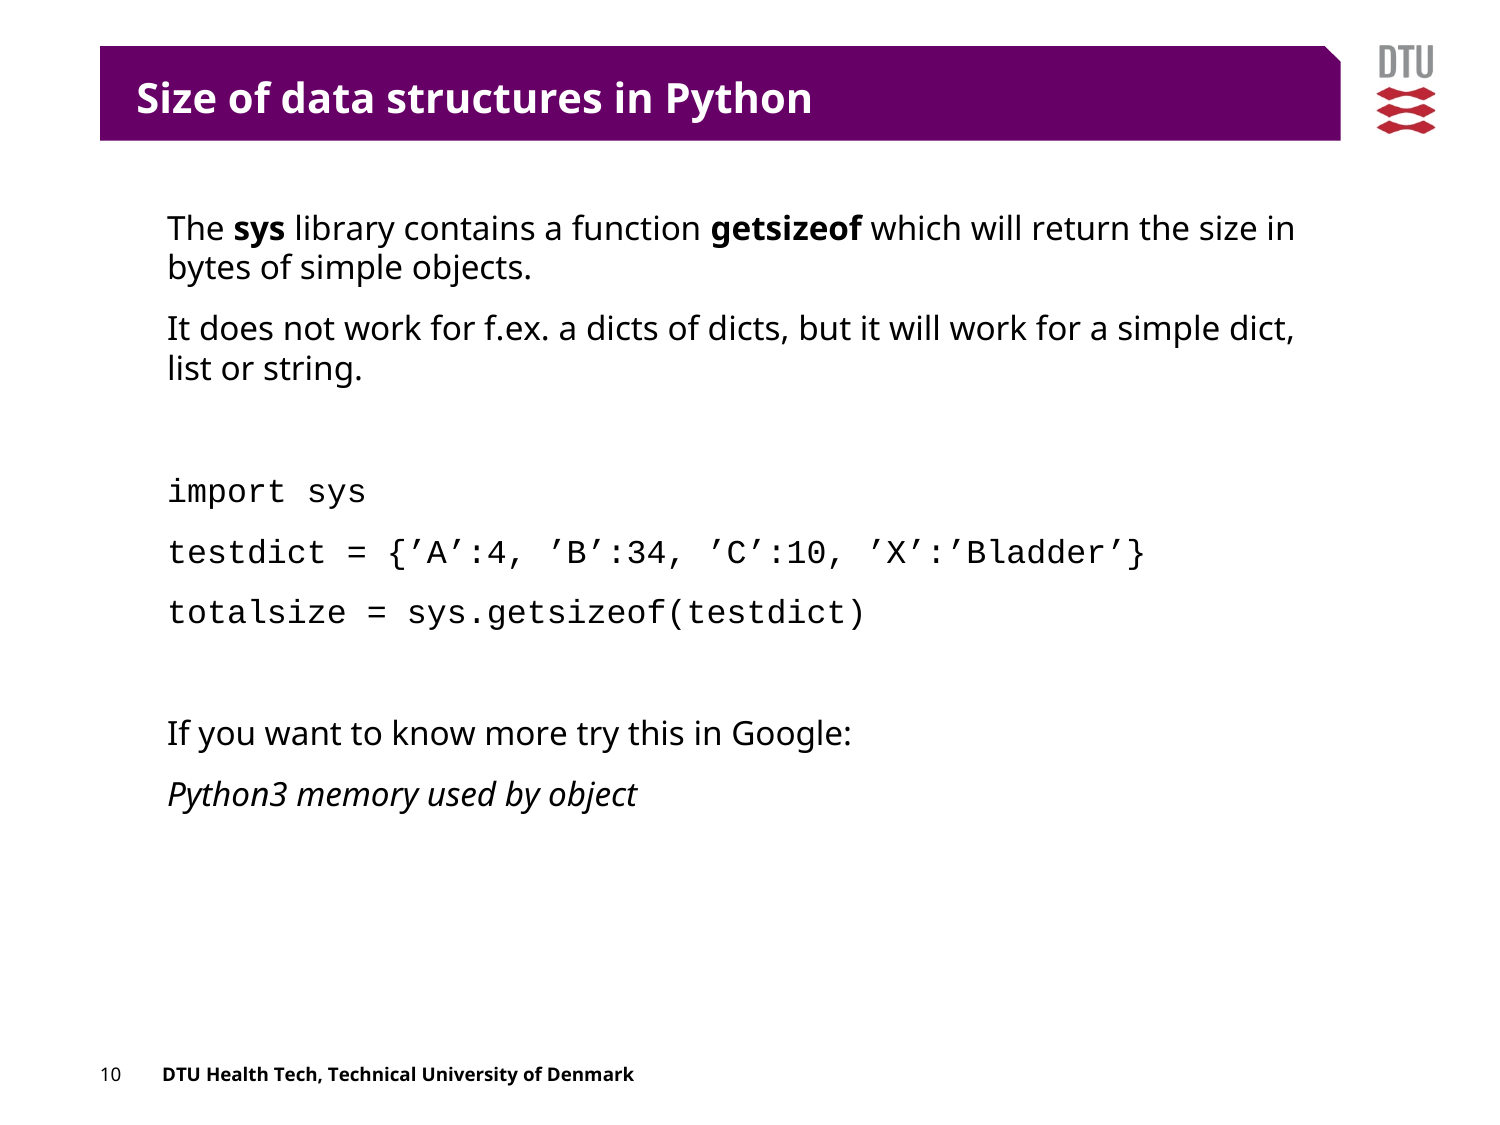

Size of data structures in Python
The sys library contains a function getsizeof which will return the size in bytes of simple objects.
It does not work for f.ex. a dicts of dicts, but it will work for a simple dict, list or string.
import sys
testdict = {’A’:4, ’B’:34, ’C’:10, ’X’:’Bladder’}
totalsize = sys.getsizeof(testdict)
If you want to know more try this in Google:
Python3 memory used by object